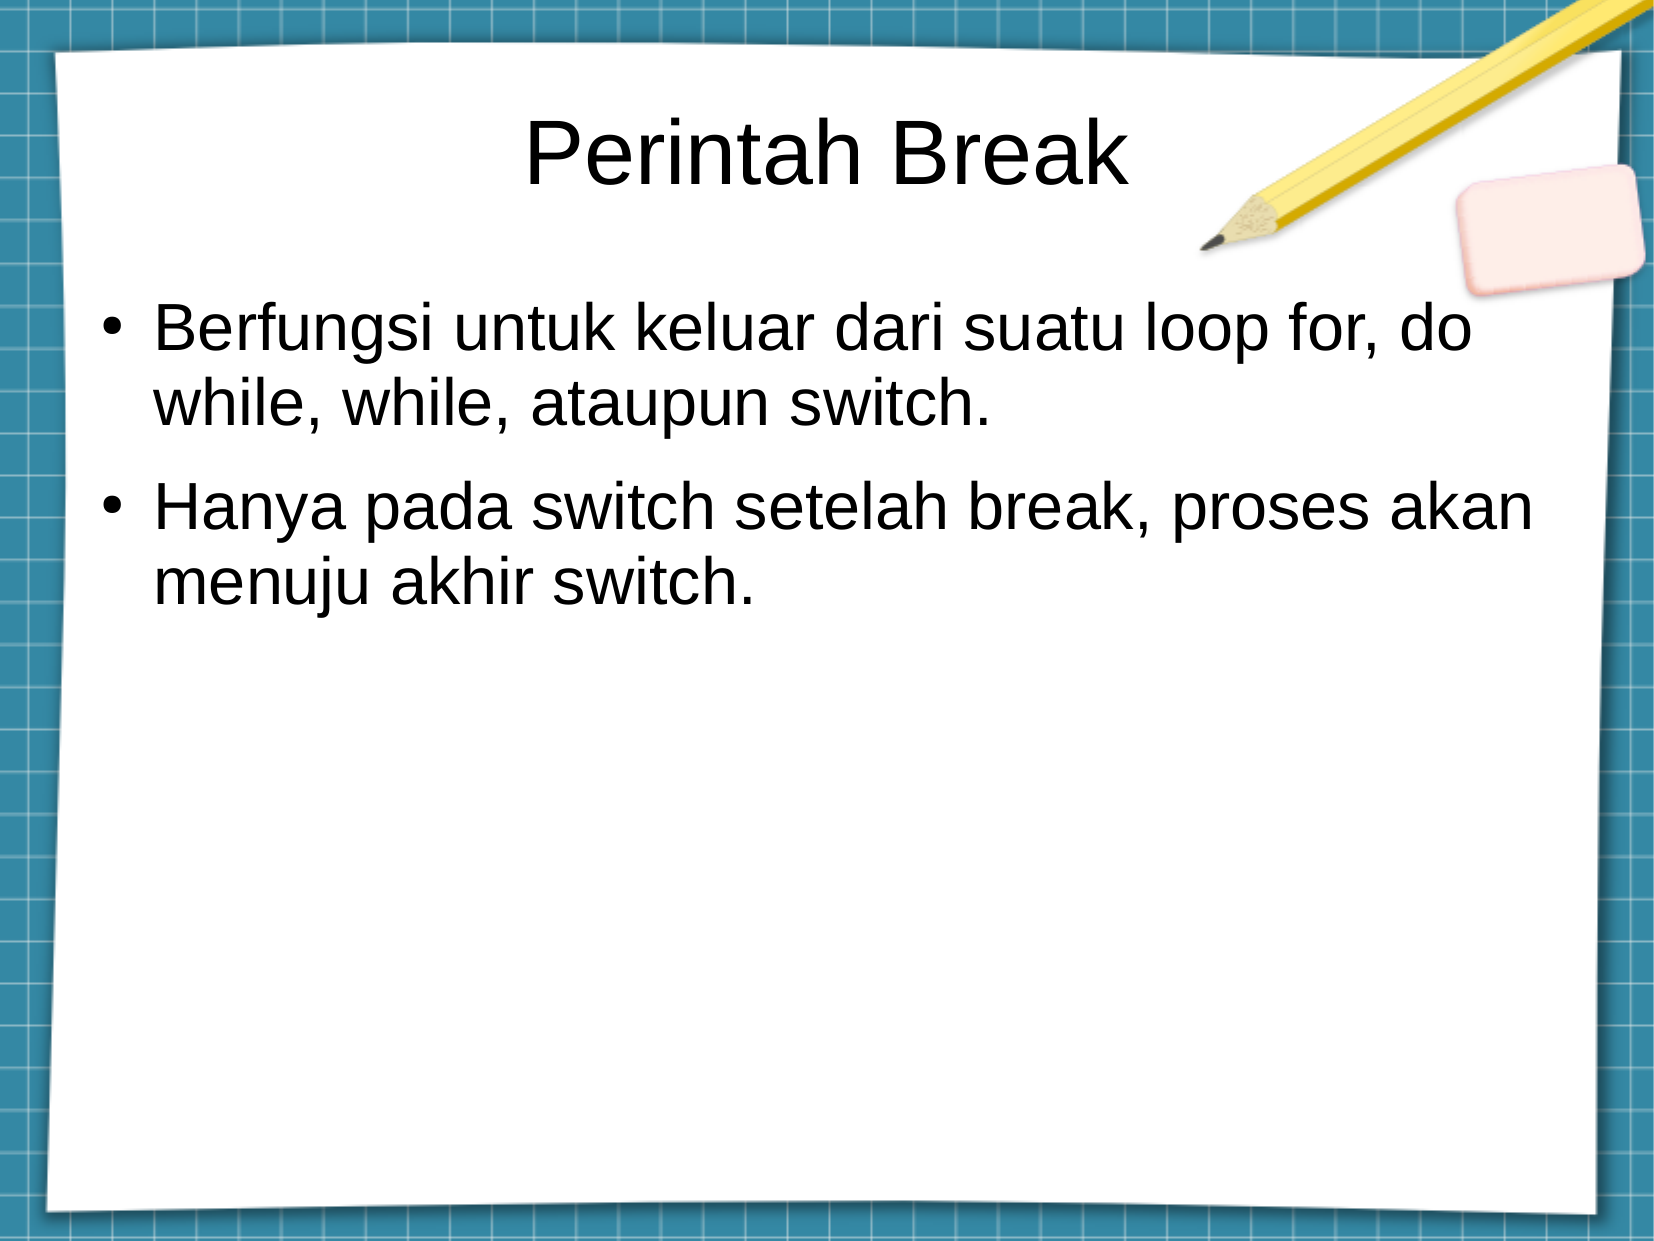

# Perintah Break
Berfungsi untuk keluar dari suatu loop for, do while, while, ataupun switch.
Hanya pada switch setelah break, proses akan menuju akhir switch.